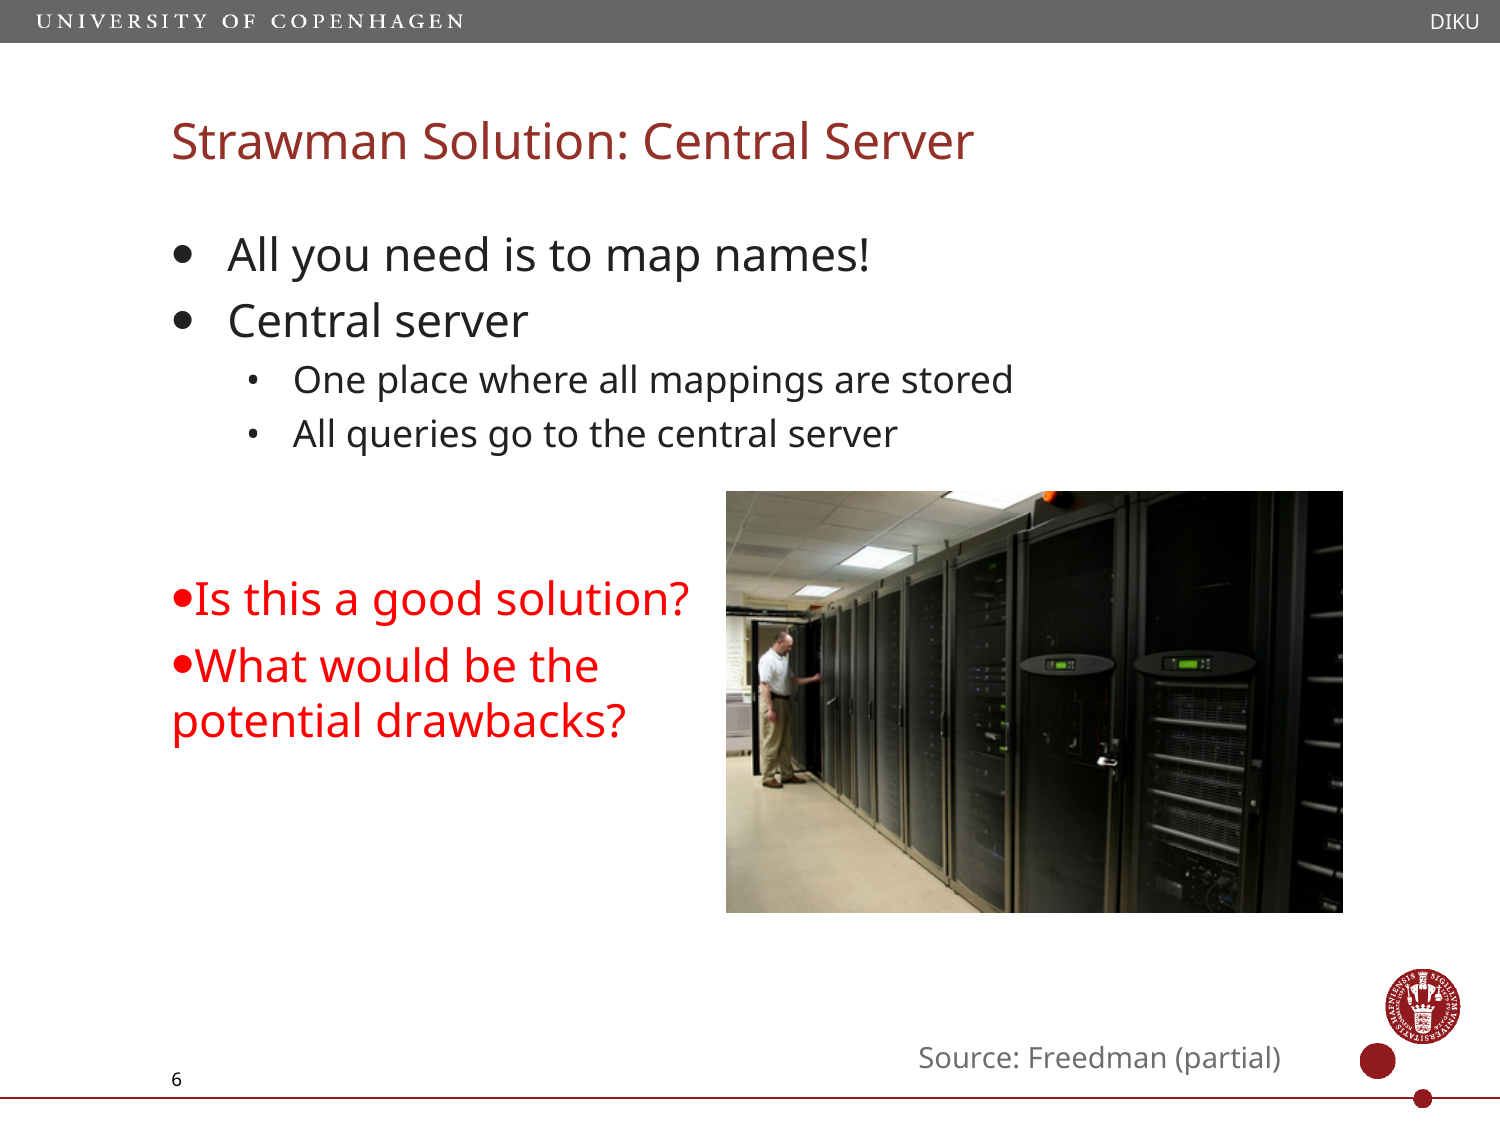

DIKU
# Strawman Solution: Central Server
All you need is to map names!
Central server
One place where all mappings are stored
All queries go to the central server
Is this a good solution?
What would be the potential drawbacks?
Source: Freedman (partial)